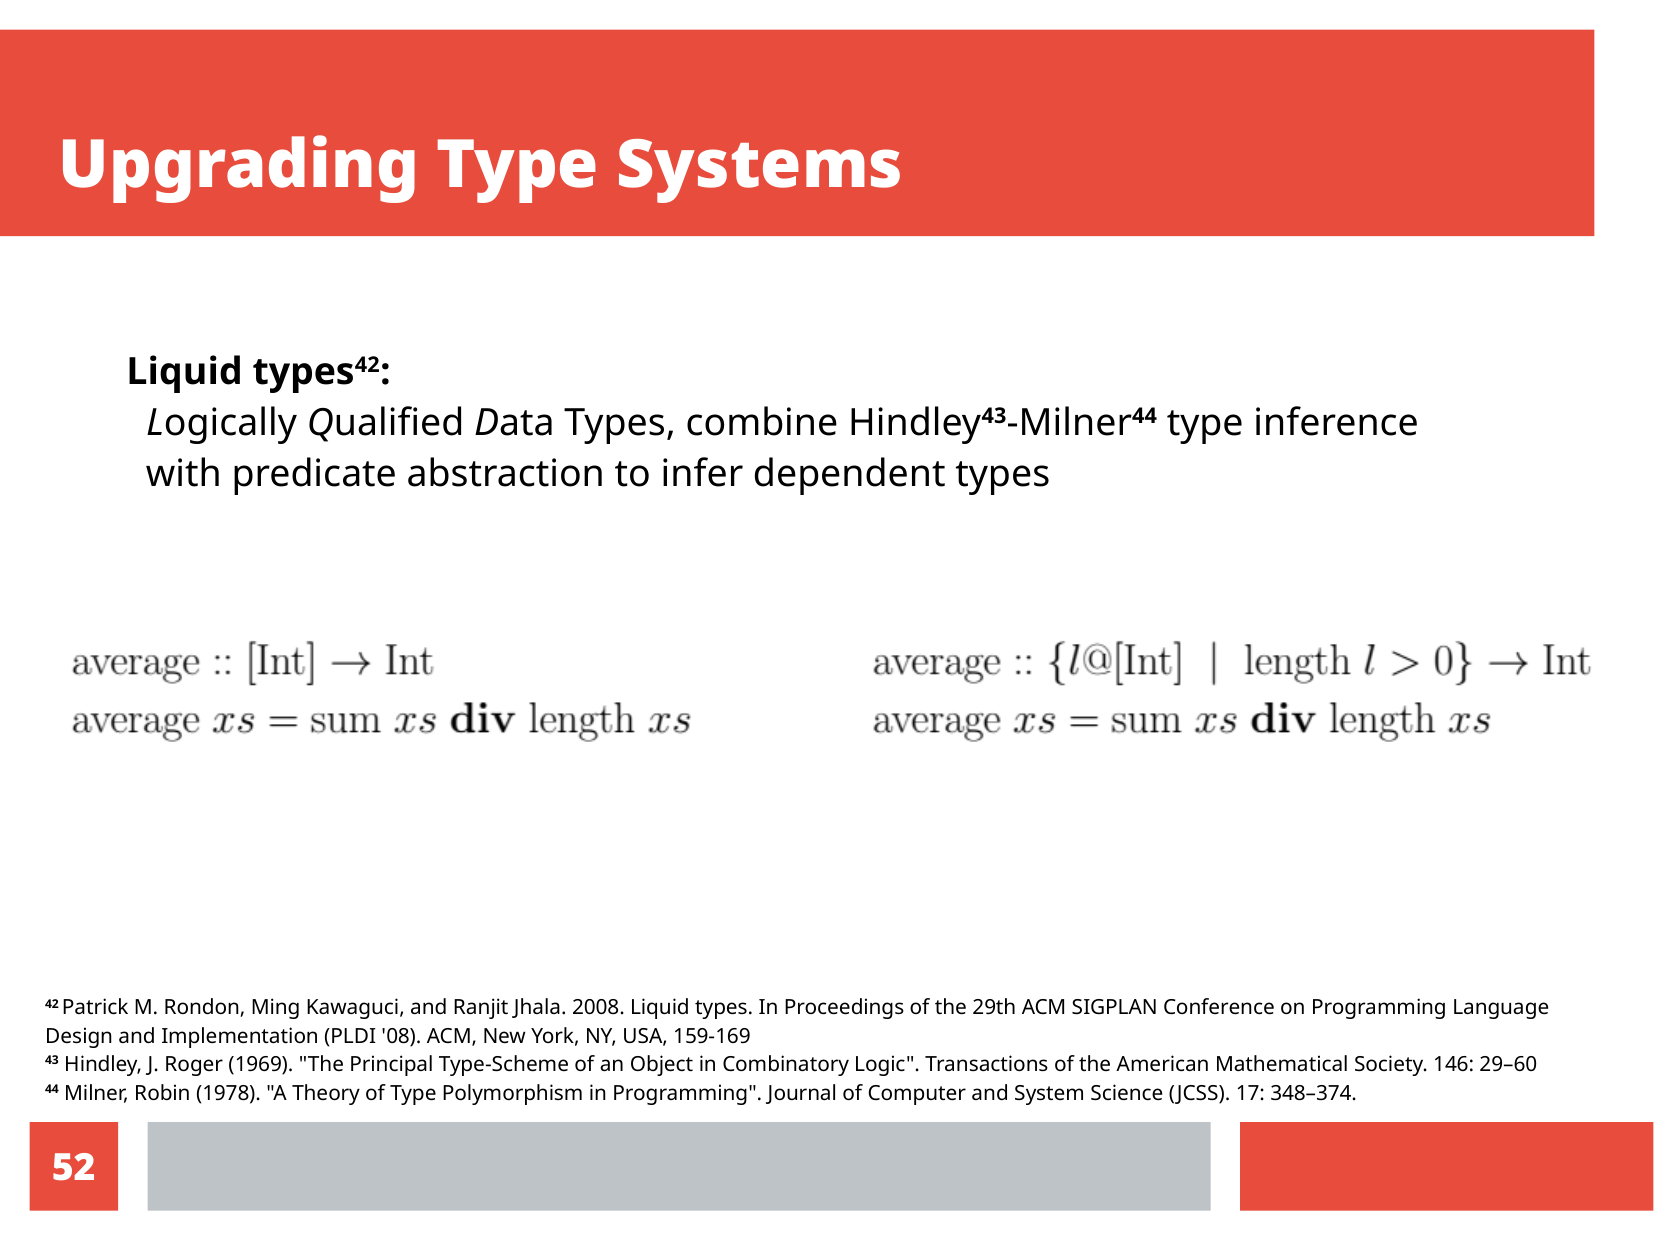

# Upgrading Type Systems
 Liquid types42:
 Logically Qualified Data Types, combine Hindley43-Milner44 type inference
 with predicate abstraction to infer dependent types
42 Patrick M. Rondon, Ming Kawaguci, and Ranjit Jhala. 2008. Liquid types. In Proceedings of the 29th ACM SIGPLAN Conference on Programming Language Design and Implementation (PLDI '08). ACM, New York, NY, USA, 159-169
43 Hindley, J. Roger (1969). "The Principal Type-Scheme of an Object in Combinatory Logic". Transactions of the American Mathematical Society. 146: 29–60
44 Milner, Robin (1978). "A Theory of Type Polymorphism in Programming". Journal of Computer and System Science (JCSS). 17: 348–374.
52